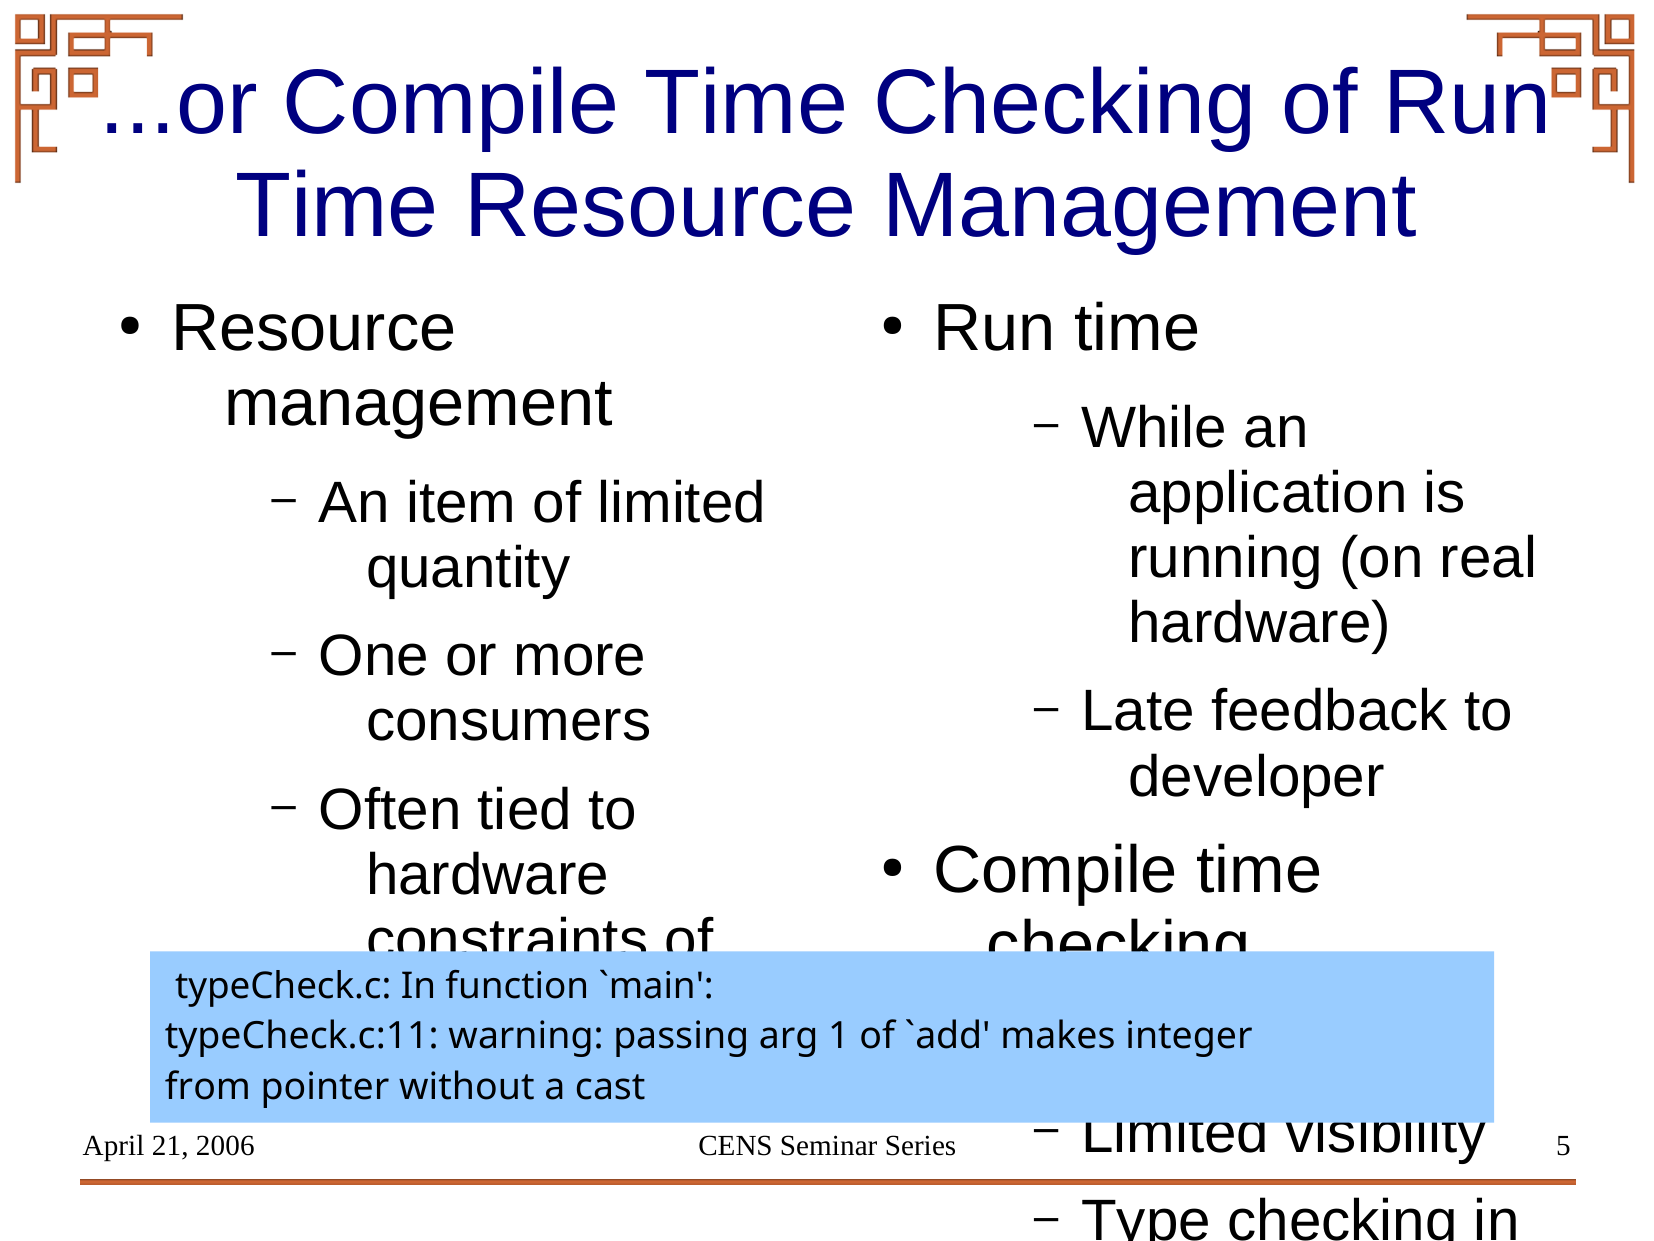

# ...or Compile Time Checking of Run Time Resource Management
Resource management
An item of limited quantity
One or more consumers
Often tied to hardware constraints of memory, buses, or sensors
Run time
While an application is running (on real hardware)
Late feedback to developer
Compile time checking
Early feedback
Limited visibility
Type checking in C
 typeCheck.c: In function `main':
typeCheck.c:11: warning: passing arg 1 of `add' makes integer
from pointer without a cast
April 21, 2006
CENS Seminar Series
5